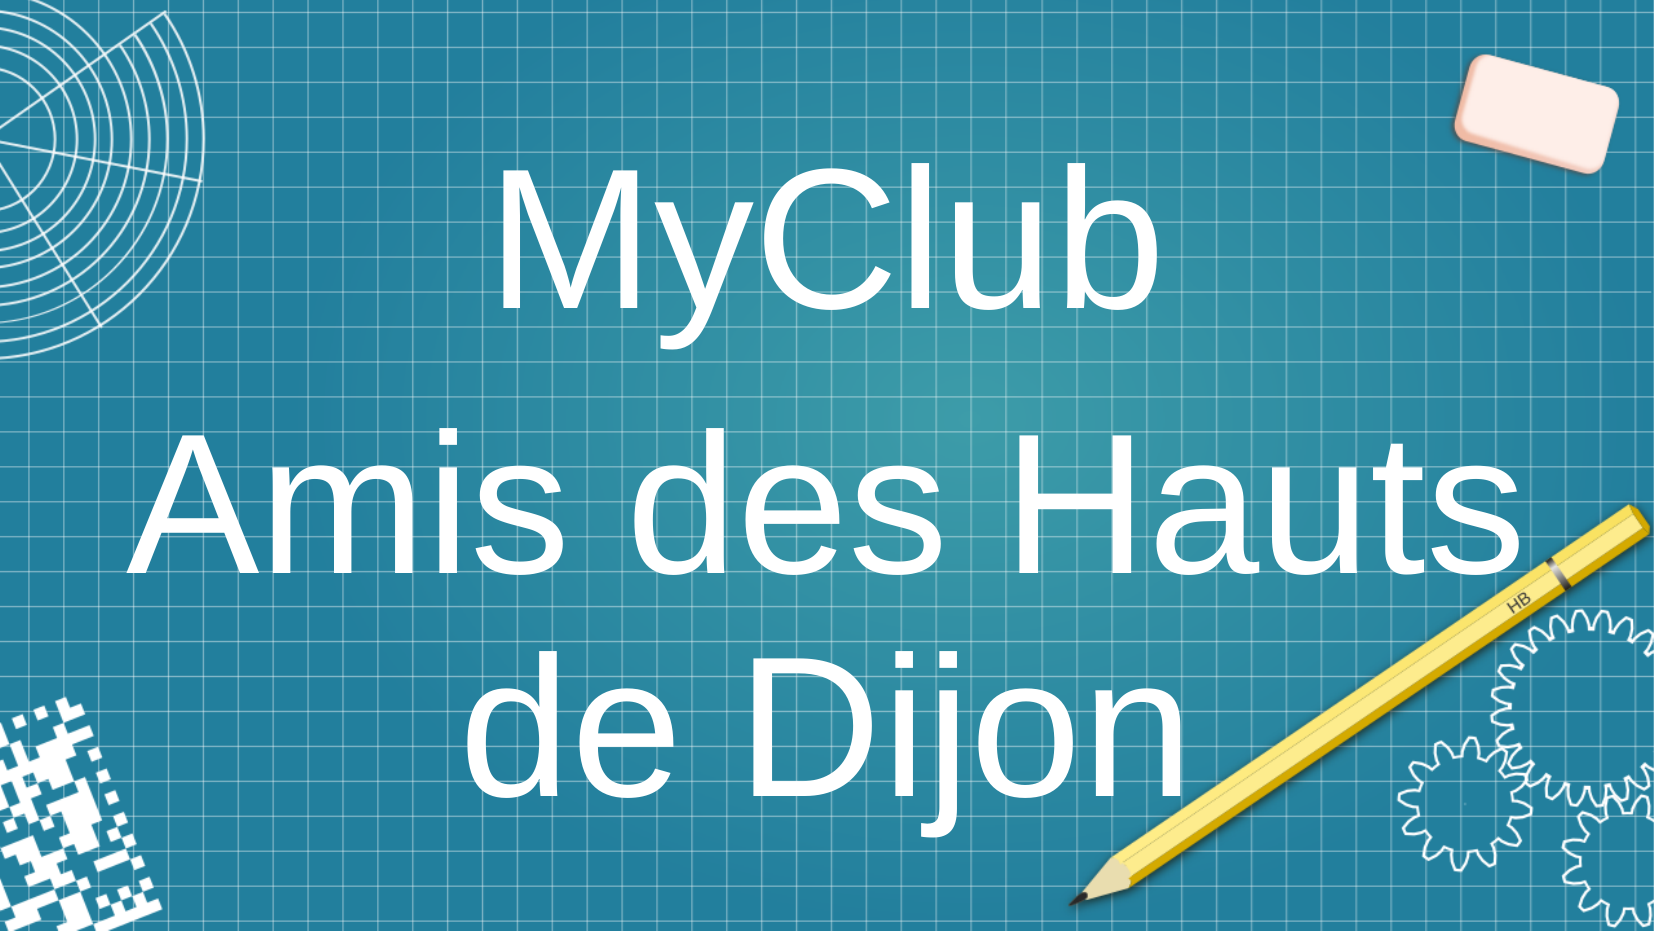

# MyClub
Amis des Hauts de Dijon